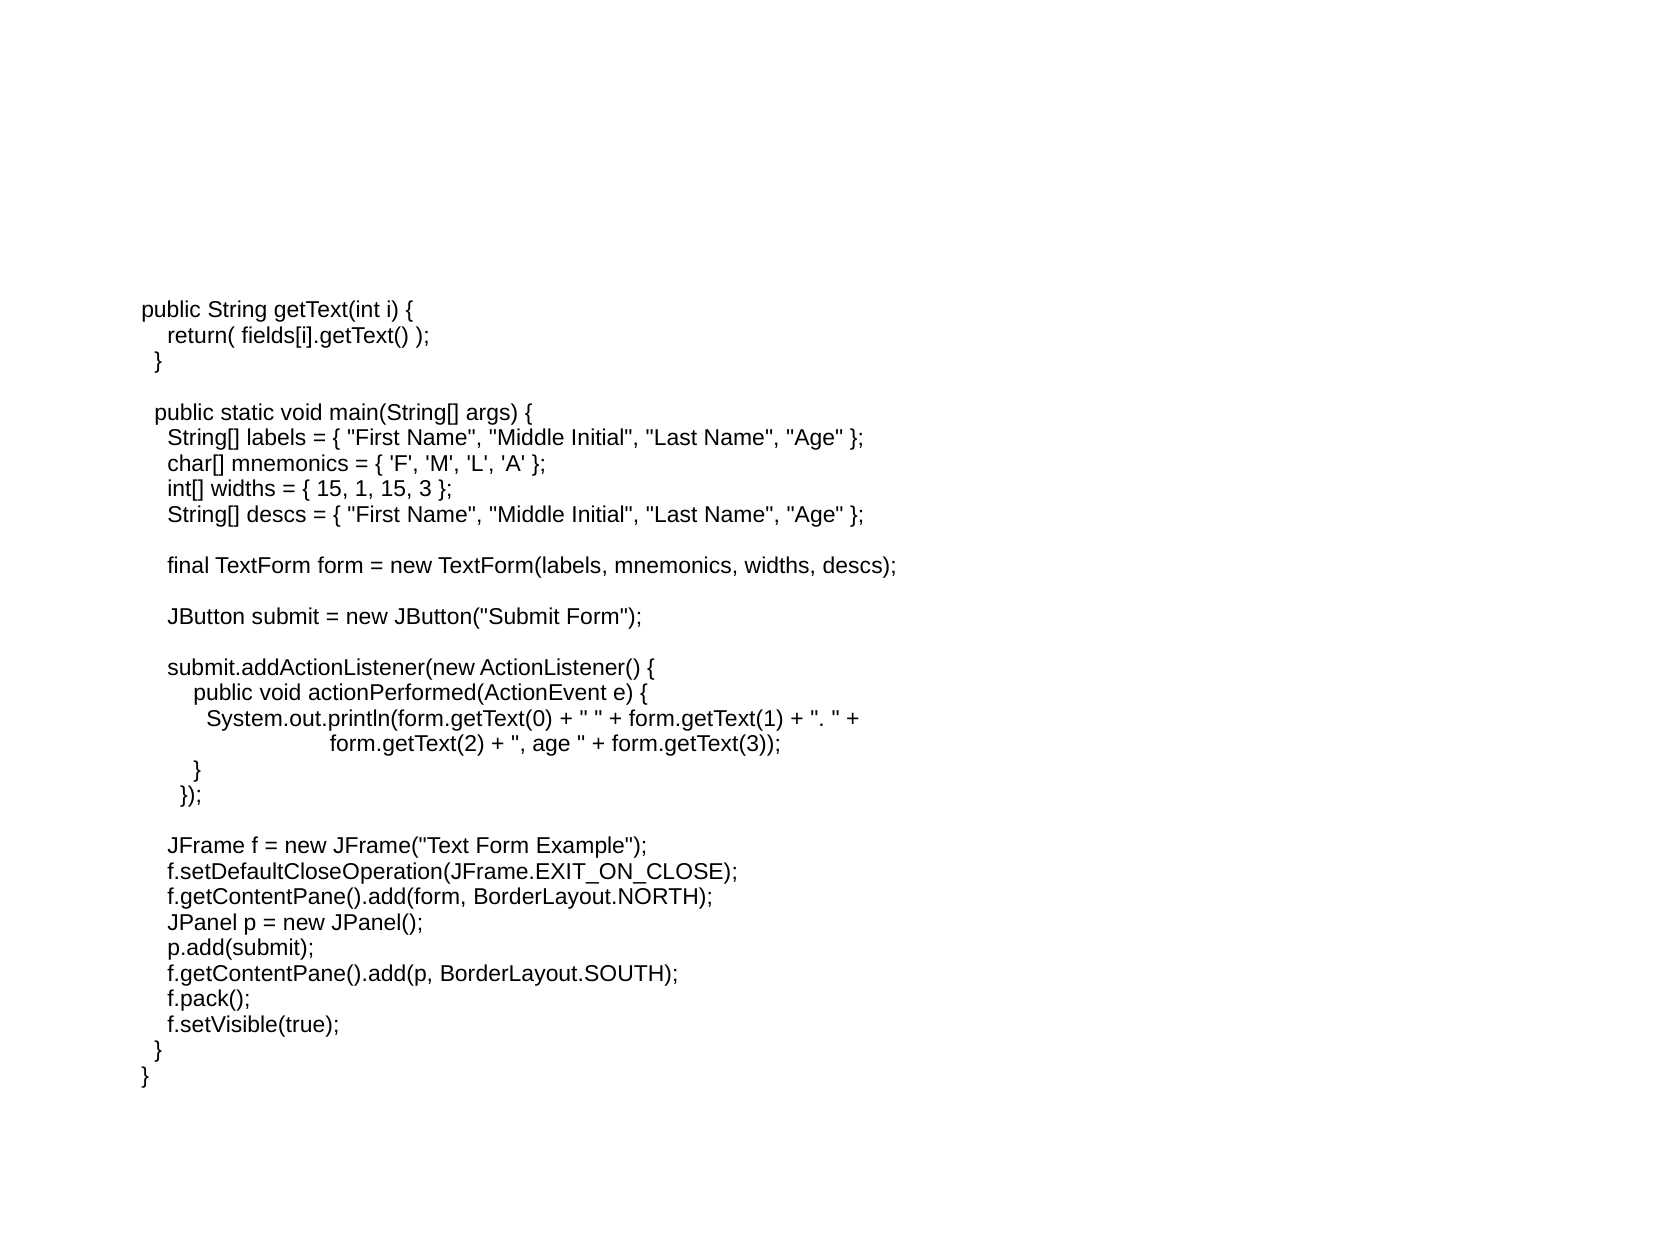

#
public String getText(int i) {
 return( fields[i].getText() );
 }
 public static void main(String[] args) {
 String[] labels = { "First Name", "Middle Initial", "Last Name", "Age" };
 char[] mnemonics = { 'F', 'M', 'L', 'A' };
 int[] widths = { 15, 1, 15, 3 };
 String[] descs = { "First Name", "Middle Initial", "Last Name", "Age" };
 final TextForm form = new TextForm(labels, mnemonics, widths, descs);
 JButton submit = new JButton("Submit Form");
 submit.addActionListener(new ActionListener() {
 public void actionPerformed(ActionEvent e) {
 System.out.println(form.getText(0) + " " + form.getText(1) + ". " +
 form.getText(2) + ", age " + form.getText(3));
 }
 });
 JFrame f = new JFrame("Text Form Example");
 f.setDefaultCloseOperation(JFrame.EXIT_ON_CLOSE);
 f.getContentPane().add(form, BorderLayout.NORTH);
 JPanel p = new JPanel();
 p.add(submit);
 f.getContentPane().add(p, BorderLayout.SOUTH);
 f.pack();
 f.setVisible(true);
 }
}